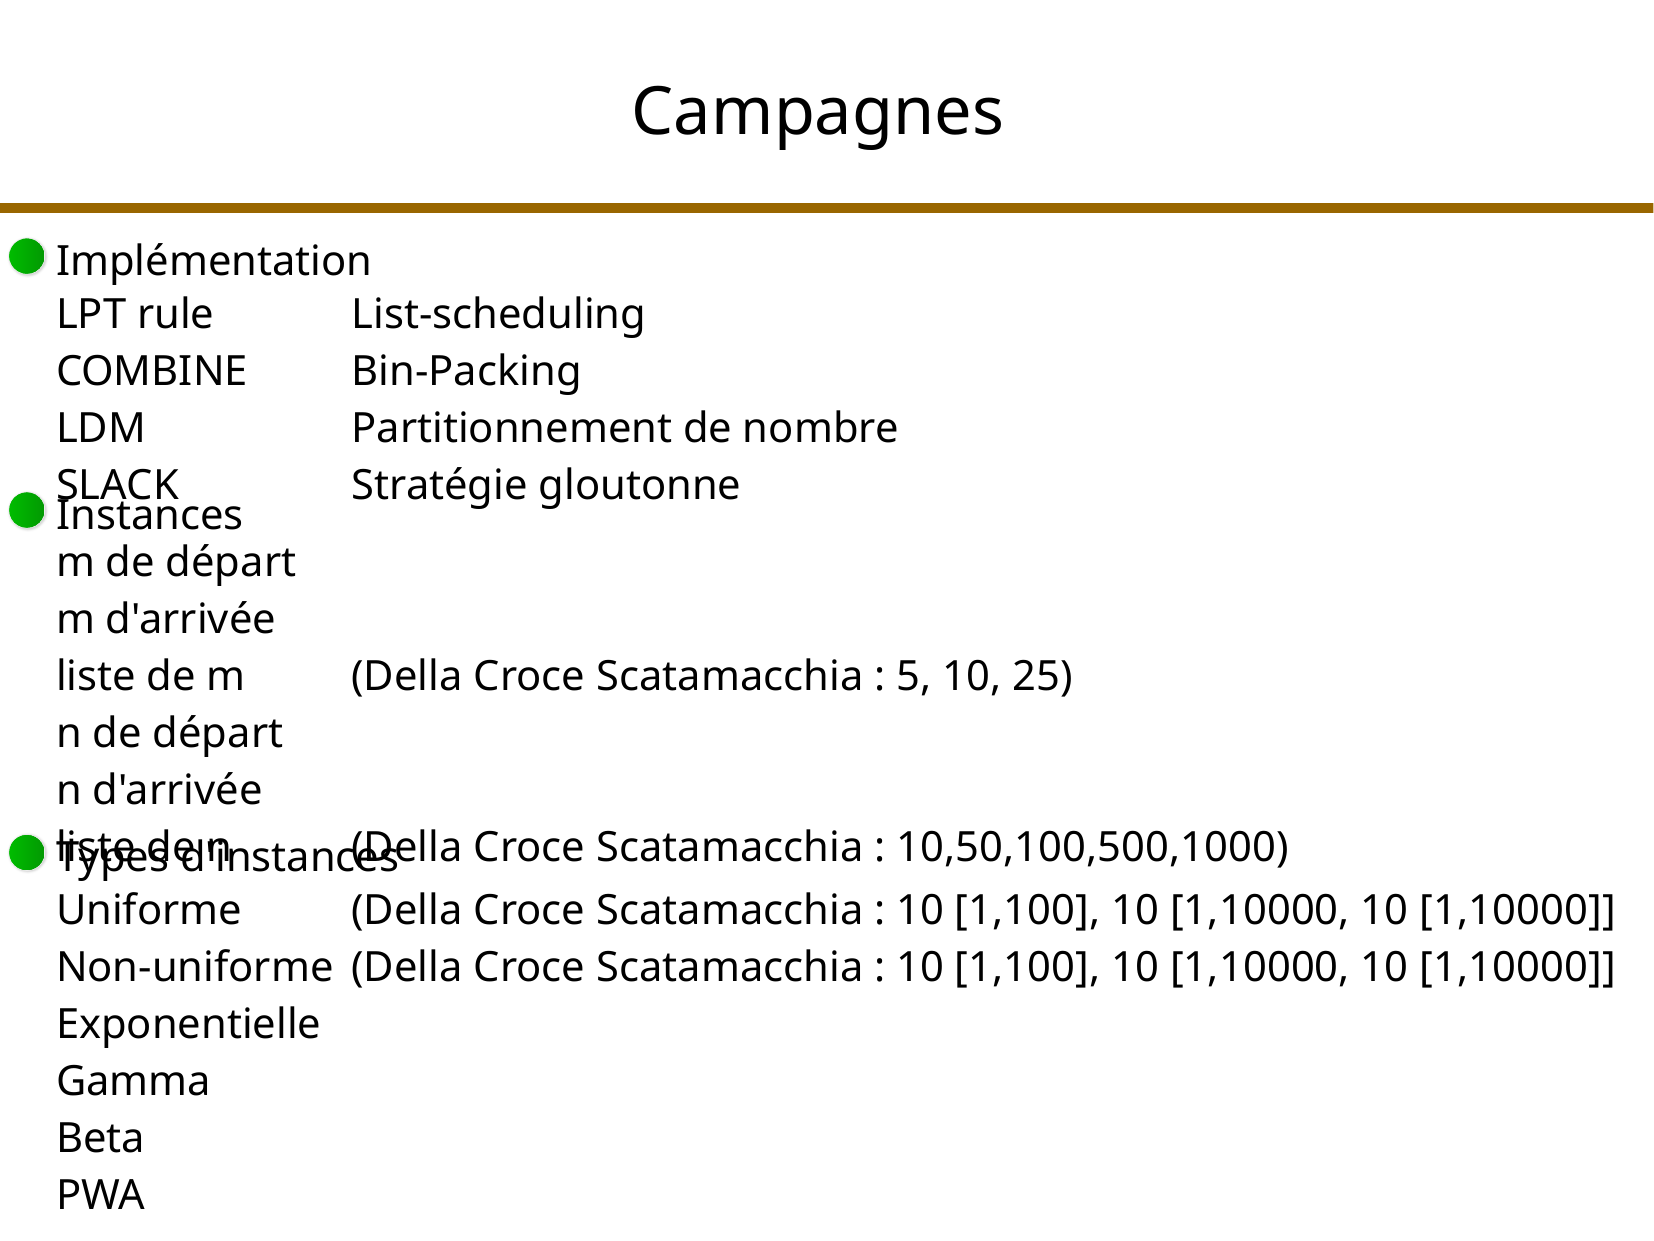

# Campagnes
Implémentation
LPT rule		List-scheduling
COMBINE		Bin-Packing
LDM			Partitionnement de nombre
SLACK			Stratégie gloutonne
Instances
m de départ
m d'arrivée
liste de m 		(Della Croce Scatamacchia : 5, 10, 25)
n de départ
n d'arrivée
liste de n 		(Della Croce Scatamacchia : 10,50,100,500,1000)
Types d'instances
Uniforme 		(Della Croce Scatamacchia : 10 [1,100], 10 [1,10000, 10 [1,10000]]
Non-uniforme	(Della Croce Scatamacchia : 10 [1,100], 10 [1,10000, 10 [1,10000]]
Exponentielle
Gamma
Beta
PWA